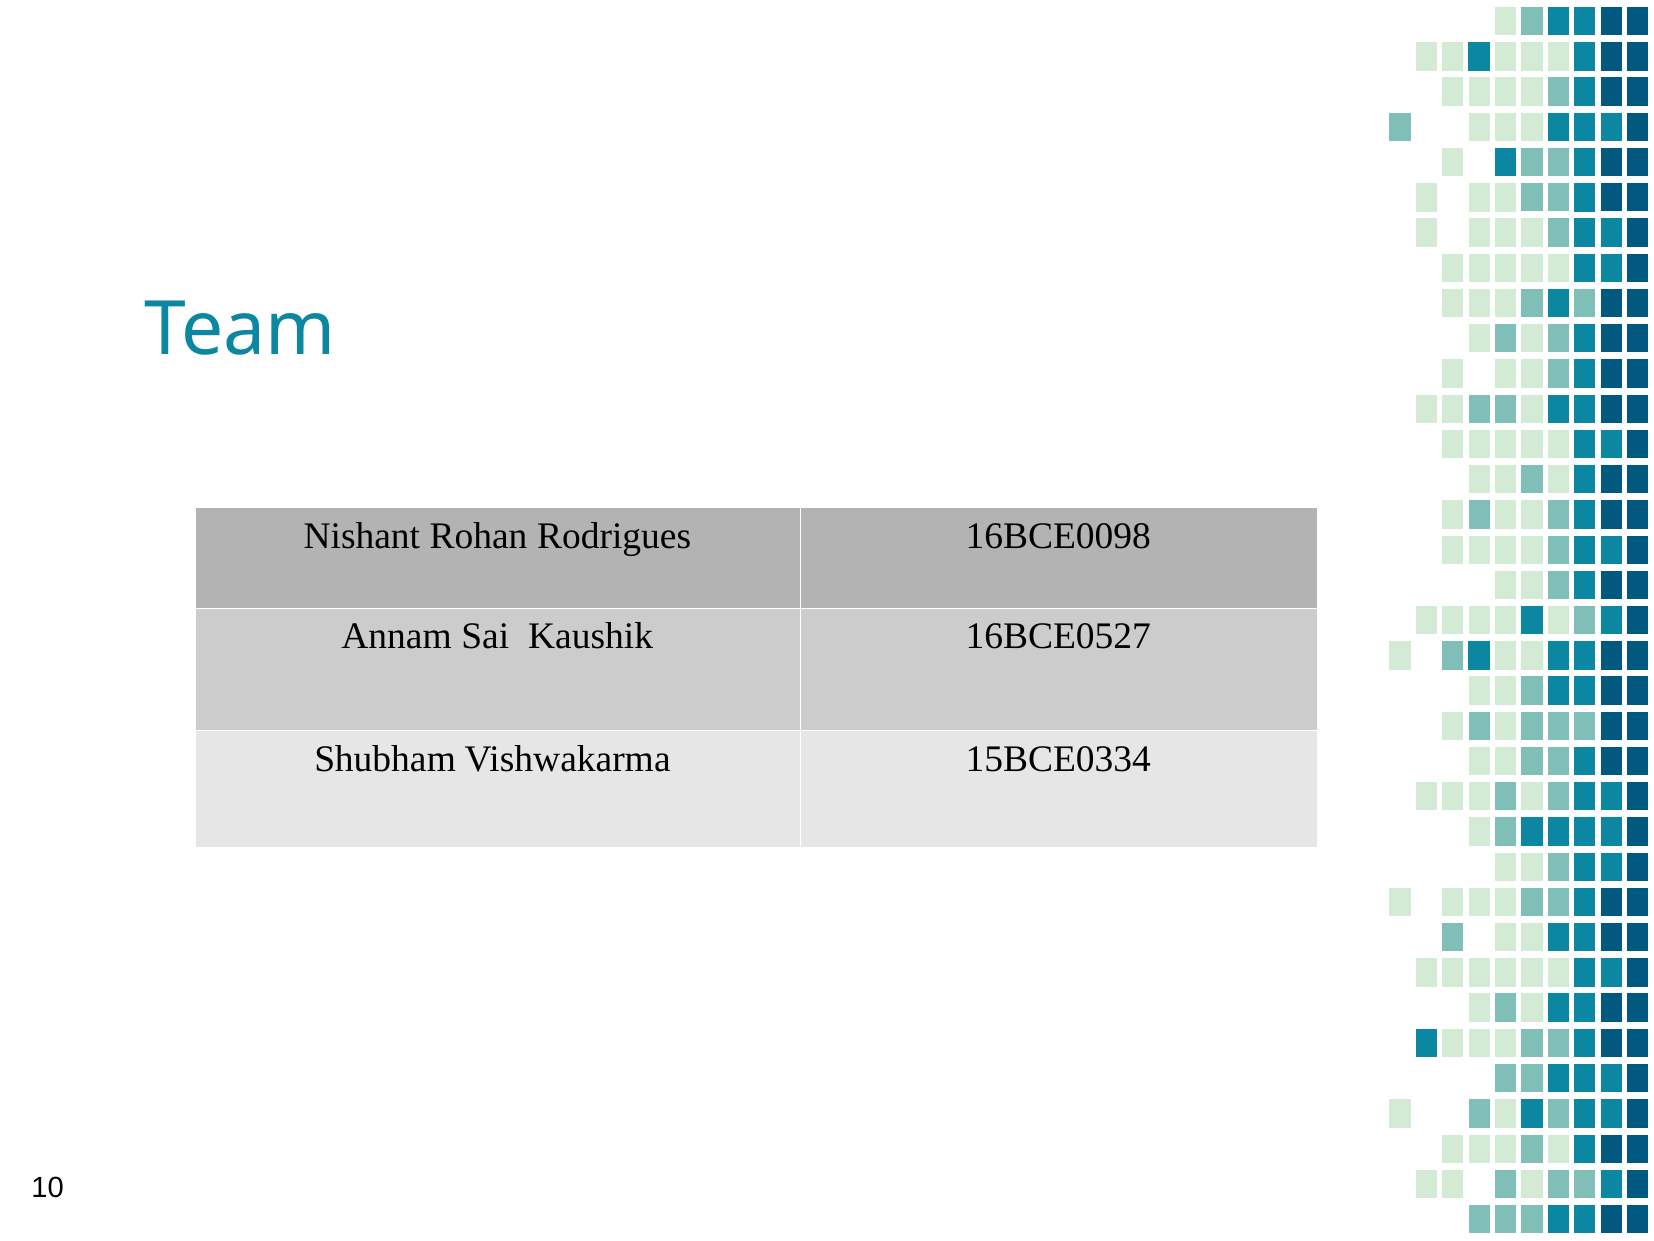

# Team
| Nishant Rohan Rodrigues | 16BCE0098 |
| --- | --- |
| Annam Sai Kaushik | 16BCE0527 |
| Shubham Vishwakarma | 15BCE0334 |